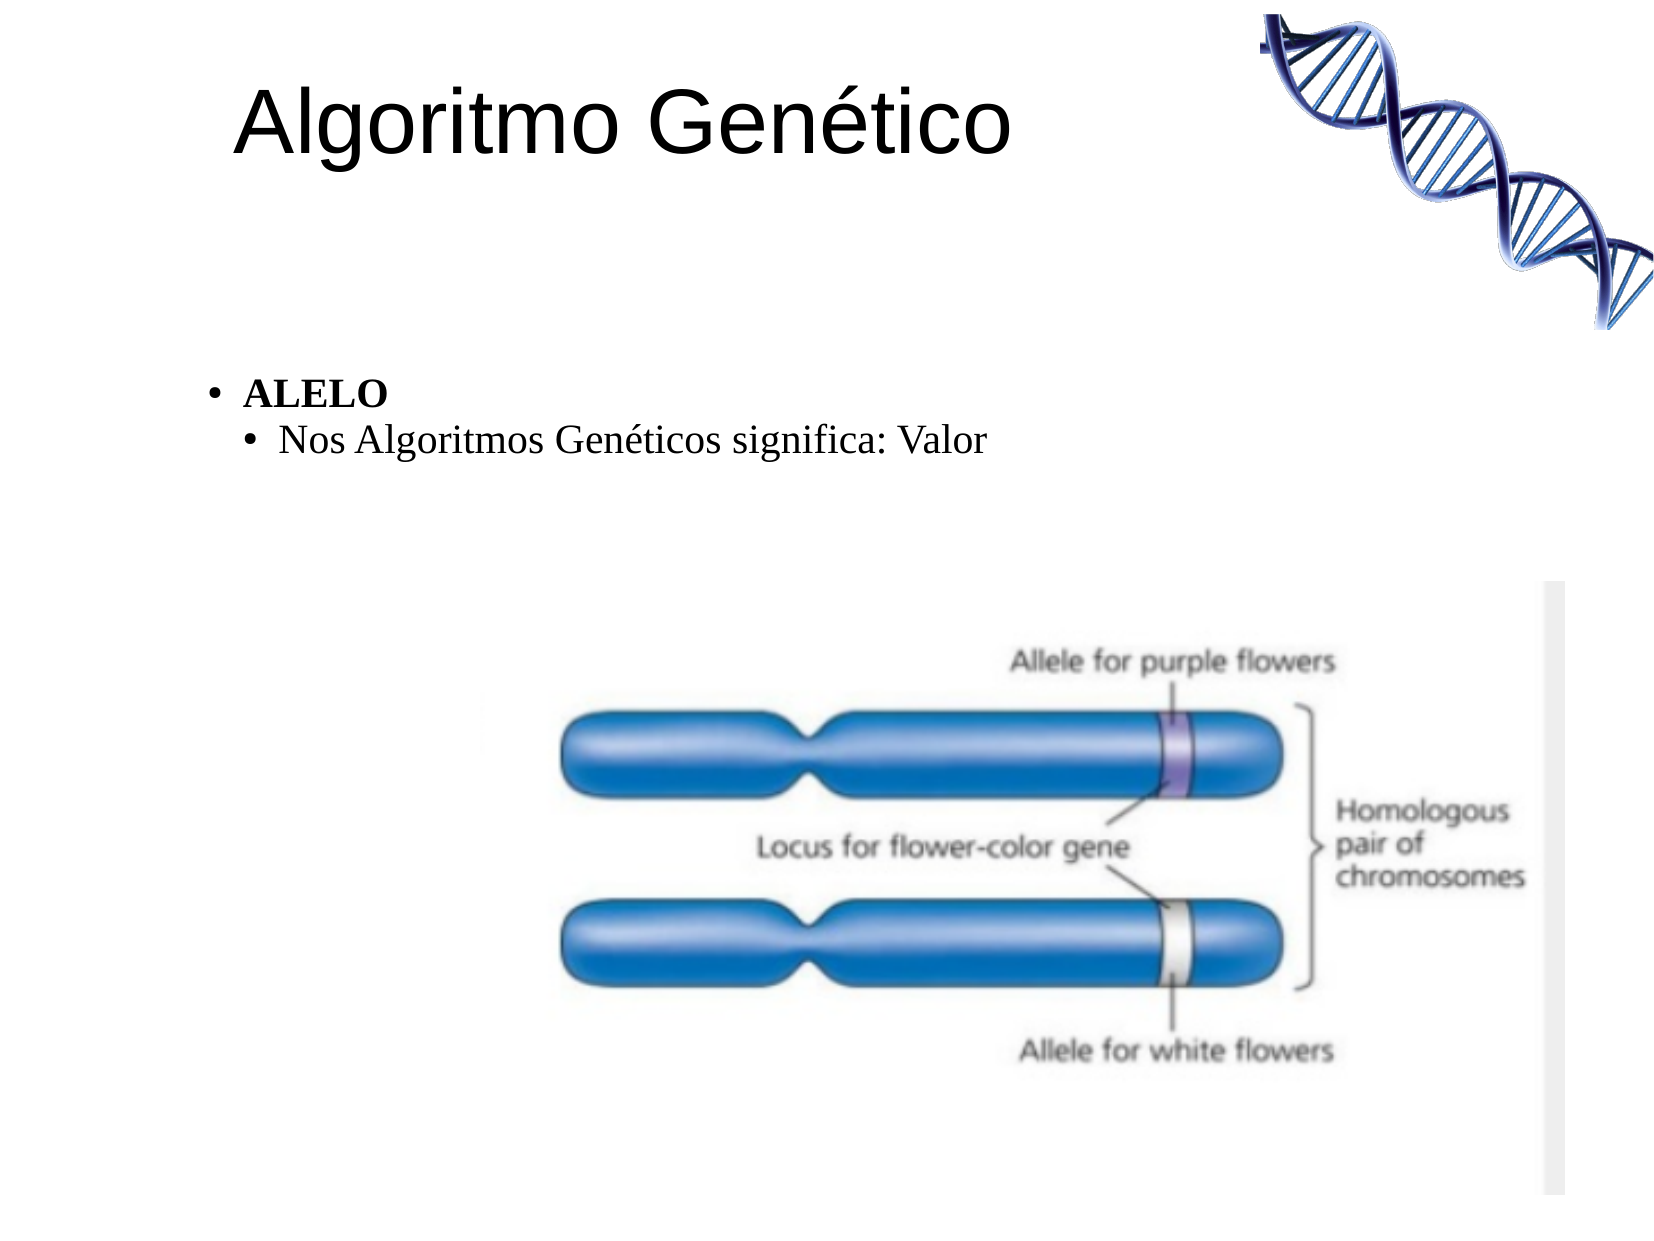

# Algoritmo Genético
ALELO
Nos Algoritmos Genéticos significa: Valor